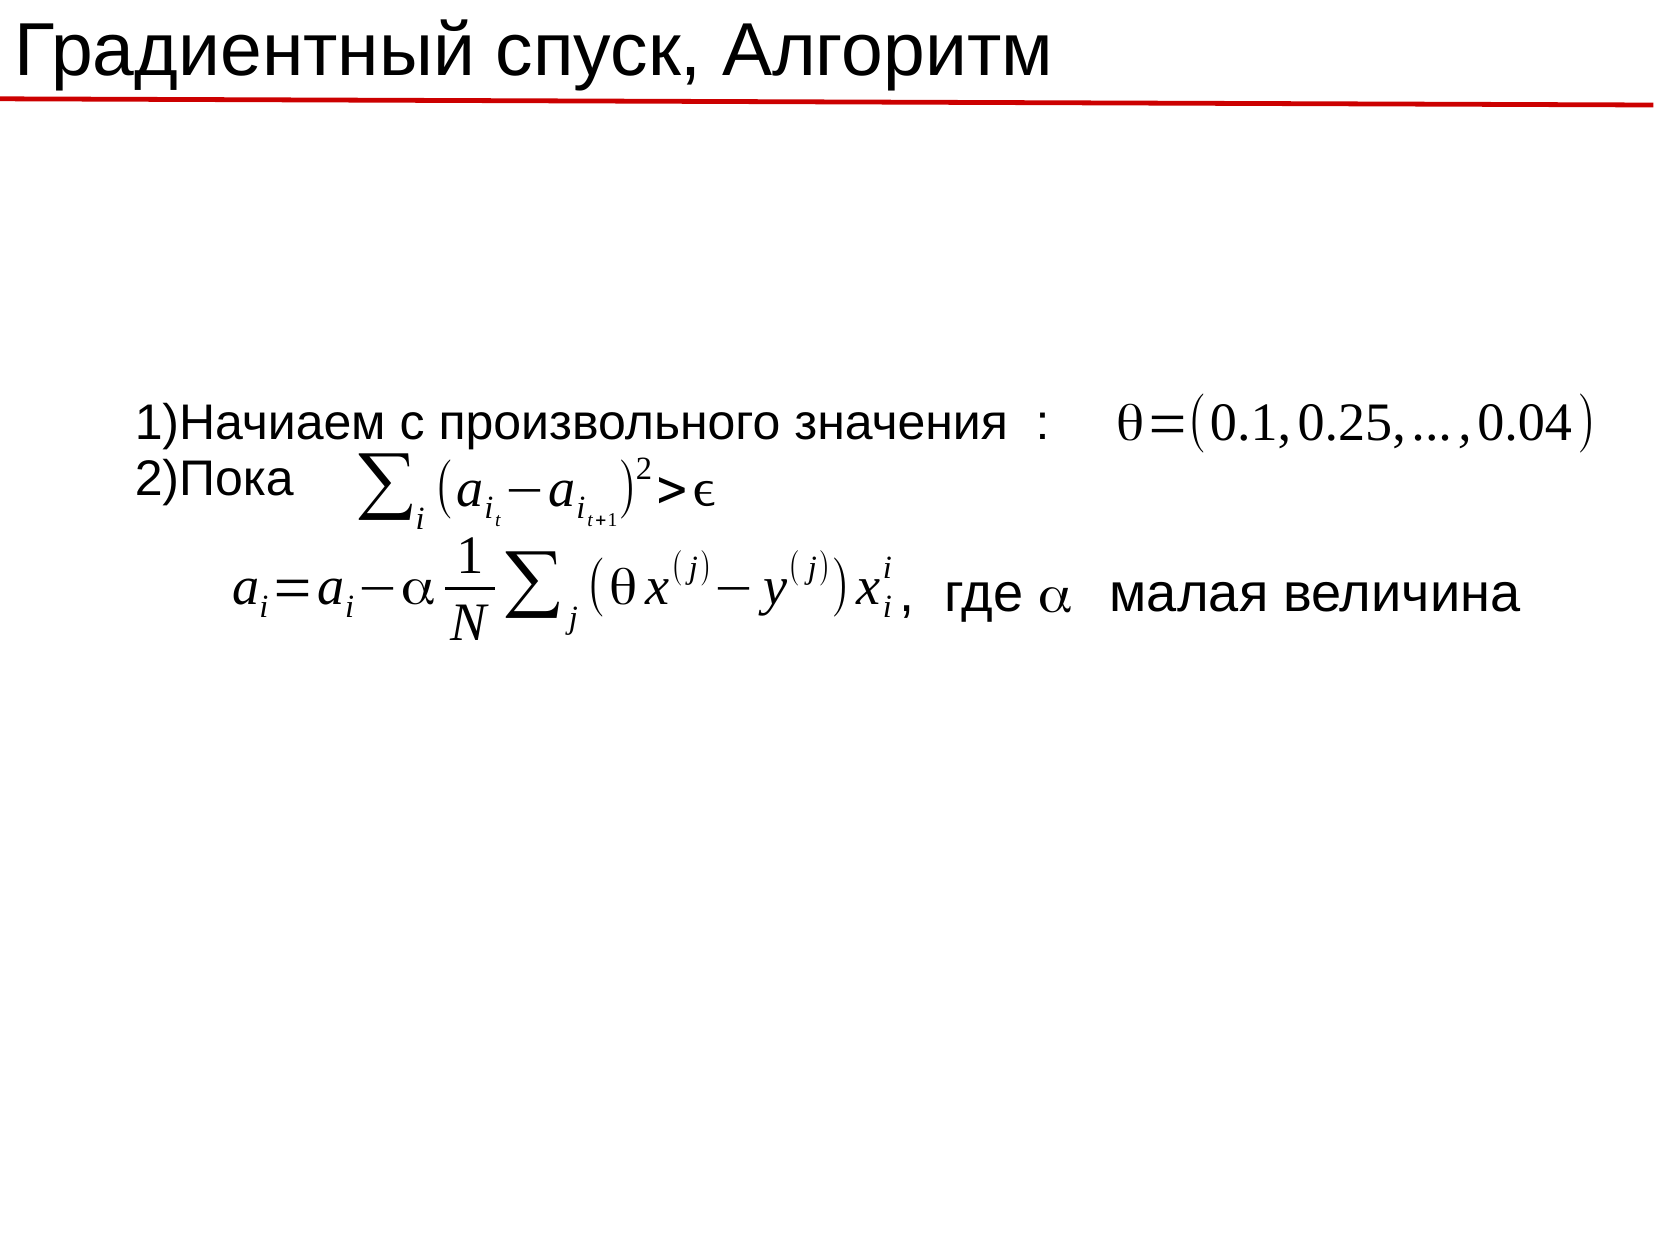

Градиентный спуск, Алгоритм
Начиаем с произвольного значения :
Пока
, где
малая величина